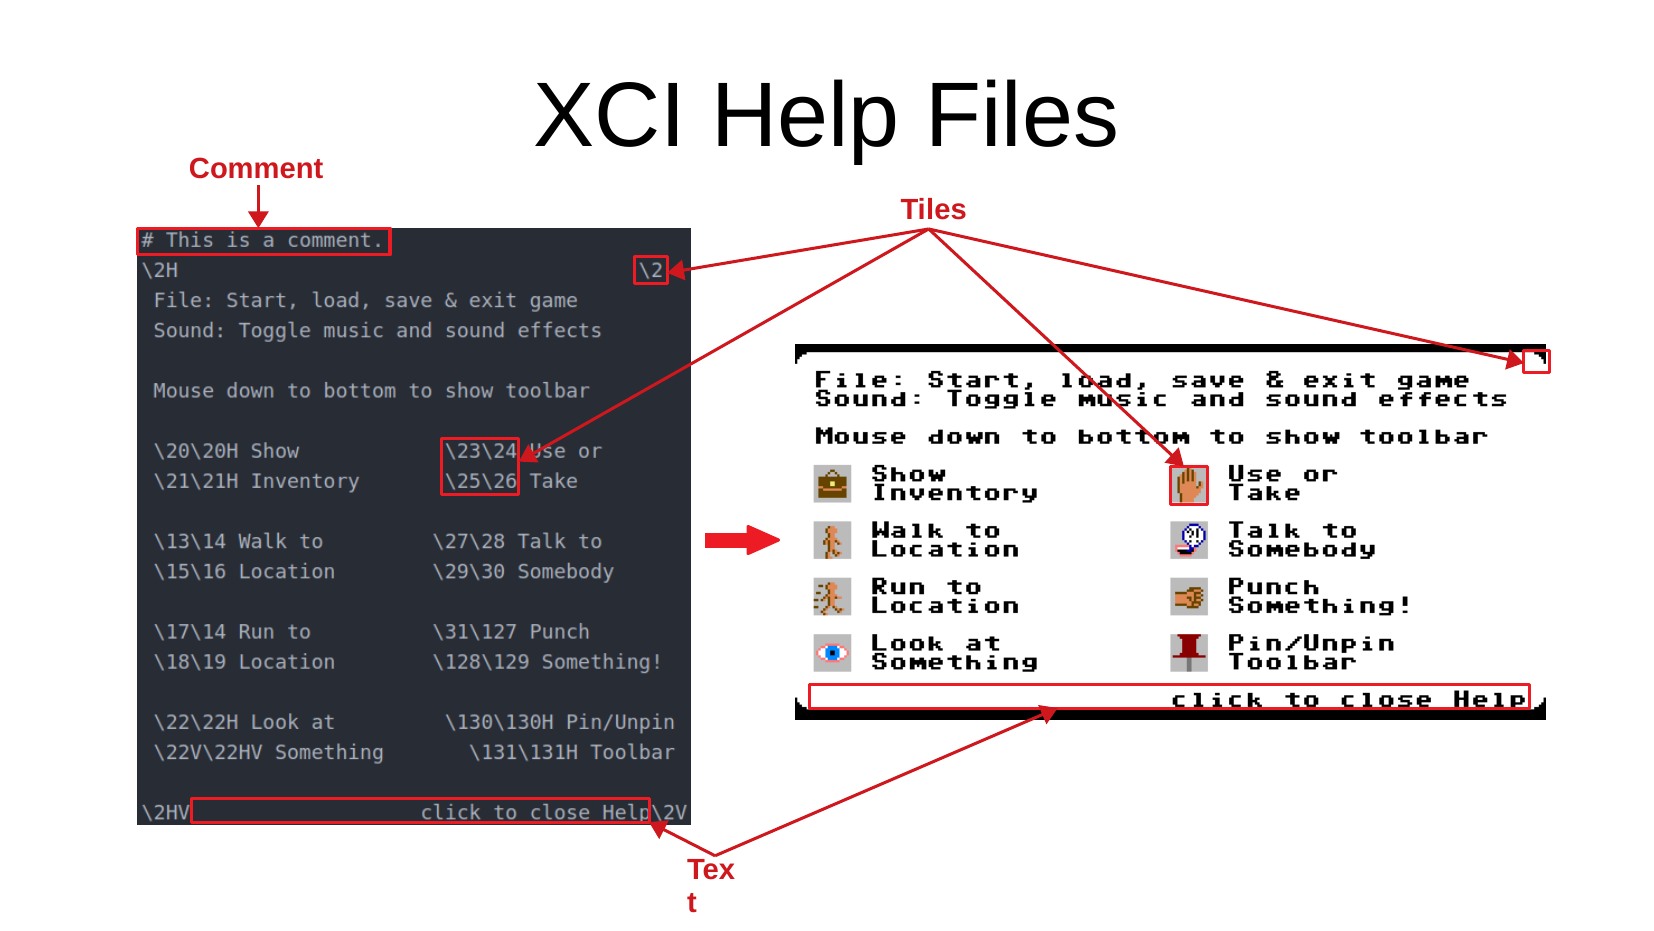

# XCI Help Files
Comment
Tiles
Text